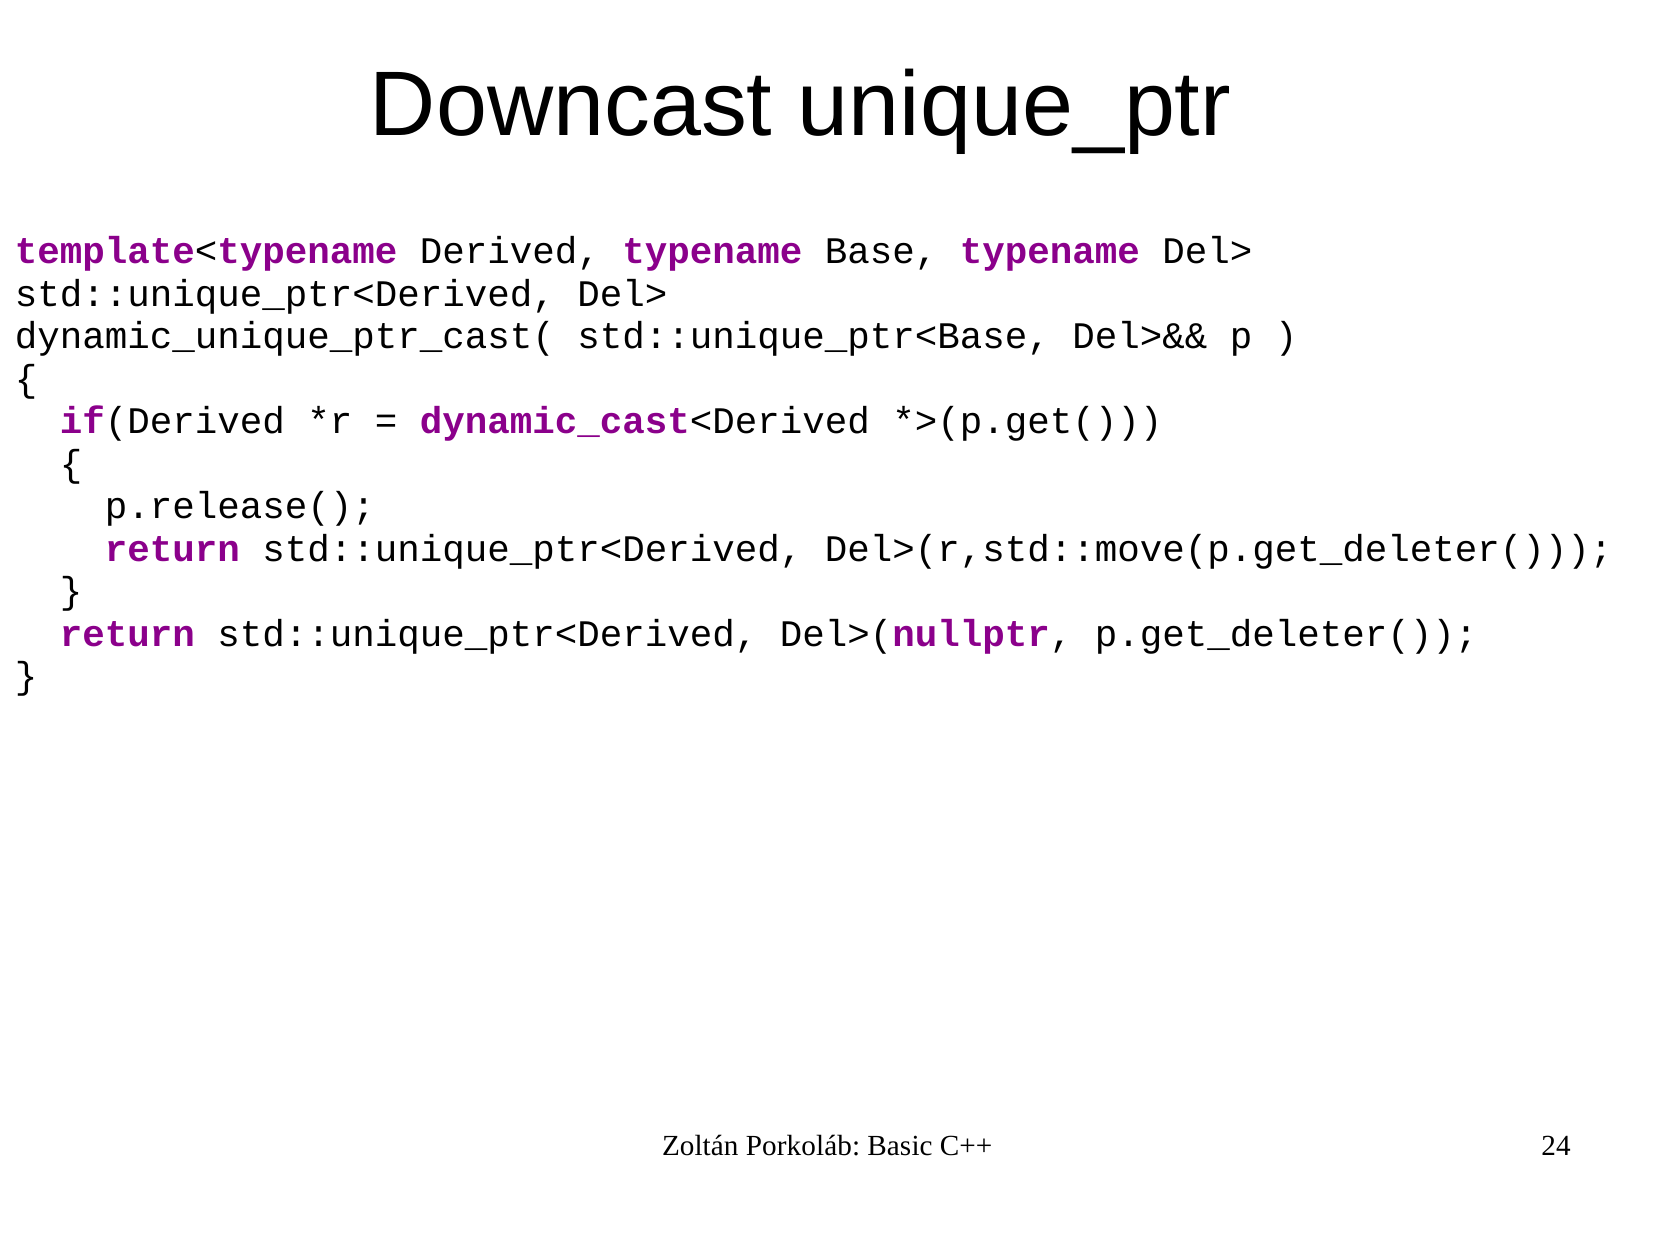

# Downcast unique_ptr
template<typename Derived, typename Base, typename Del>
std::unique_ptr<Derived, Del>
dynamic_unique_ptr_cast( std::unique_ptr<Base, Del>&& p )
{
 if(Derived *r = dynamic_cast<Derived *>(p.get()))
 {
 p.release();
 return std::unique_ptr<Derived, Del>(r,std::move(p.get_deleter()));
 }
 return std::unique_ptr<Derived, Del>(nullptr, p.get_deleter());
}
Zoltán Porkoláb: Basic C++
24